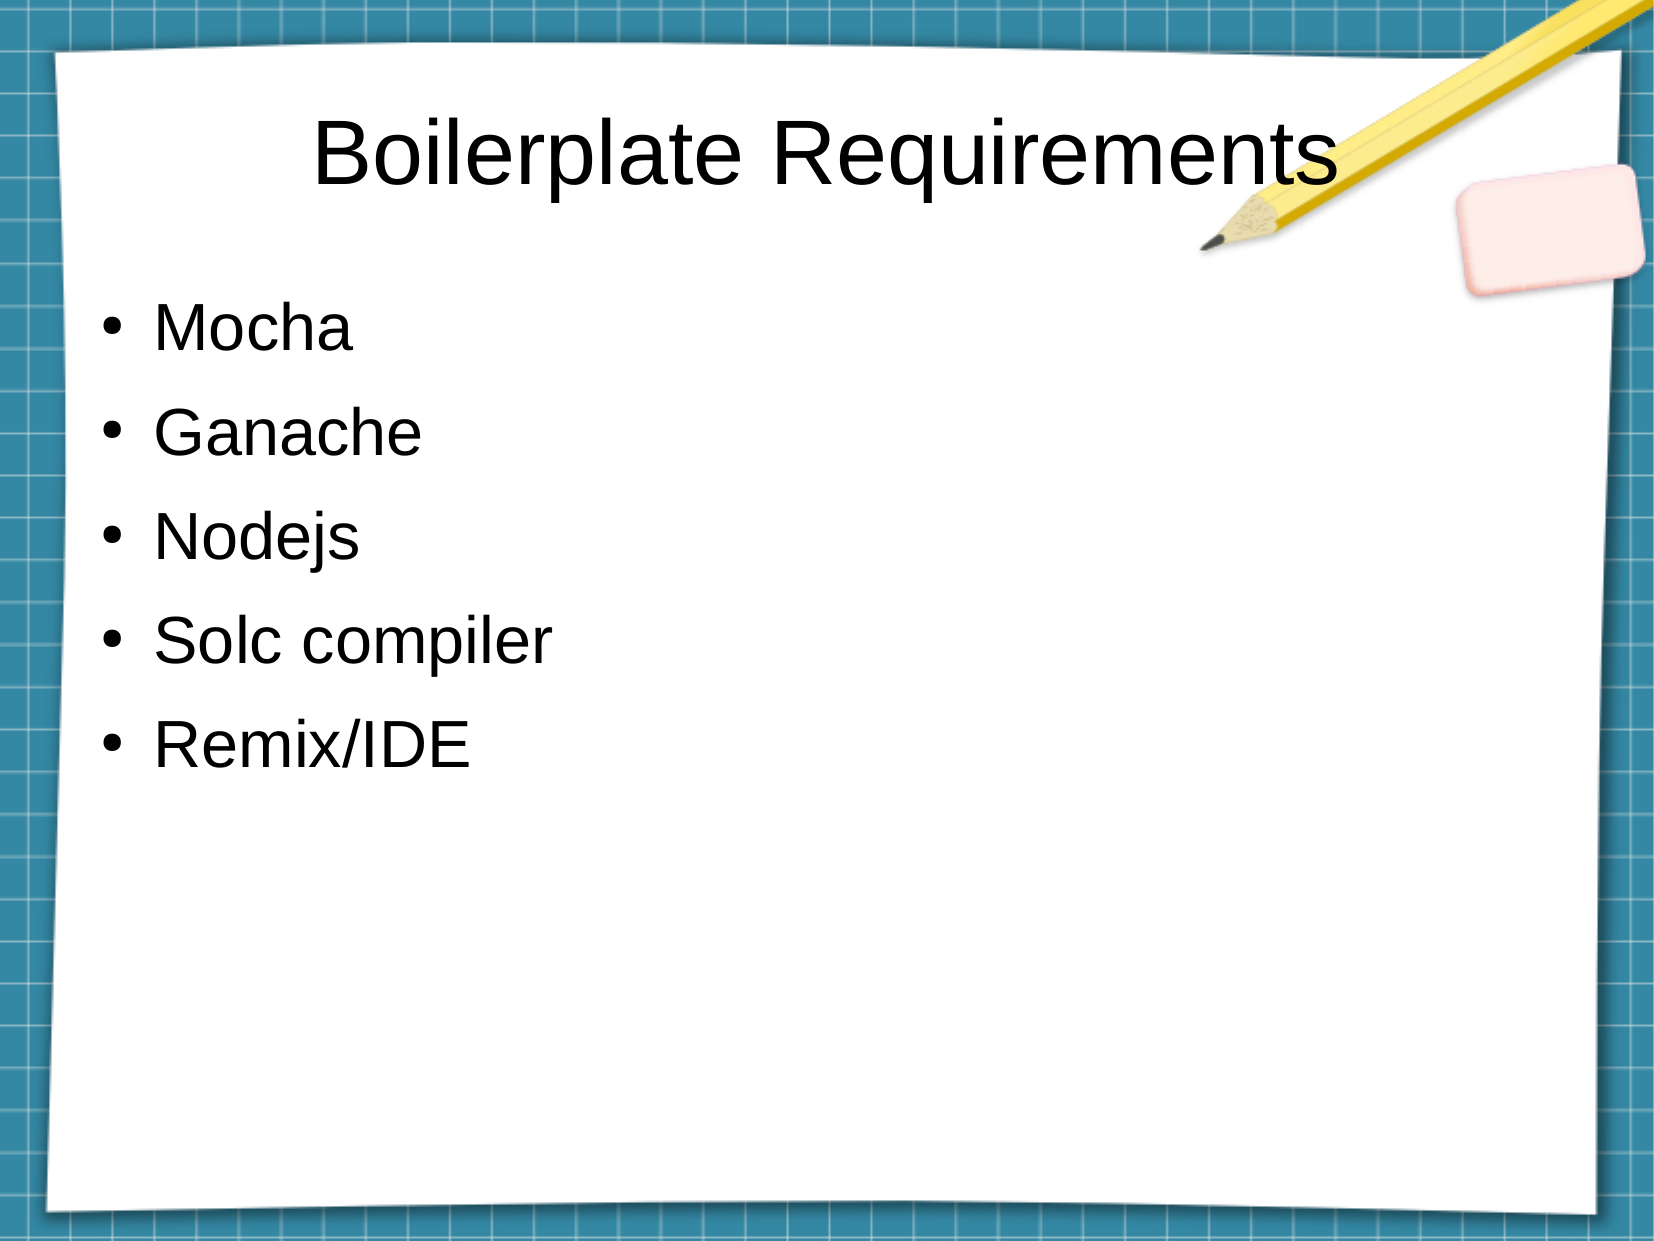

# Boilerplate Requirements
Mocha
Ganache
Nodejs
Solc compiler
Remix/IDE